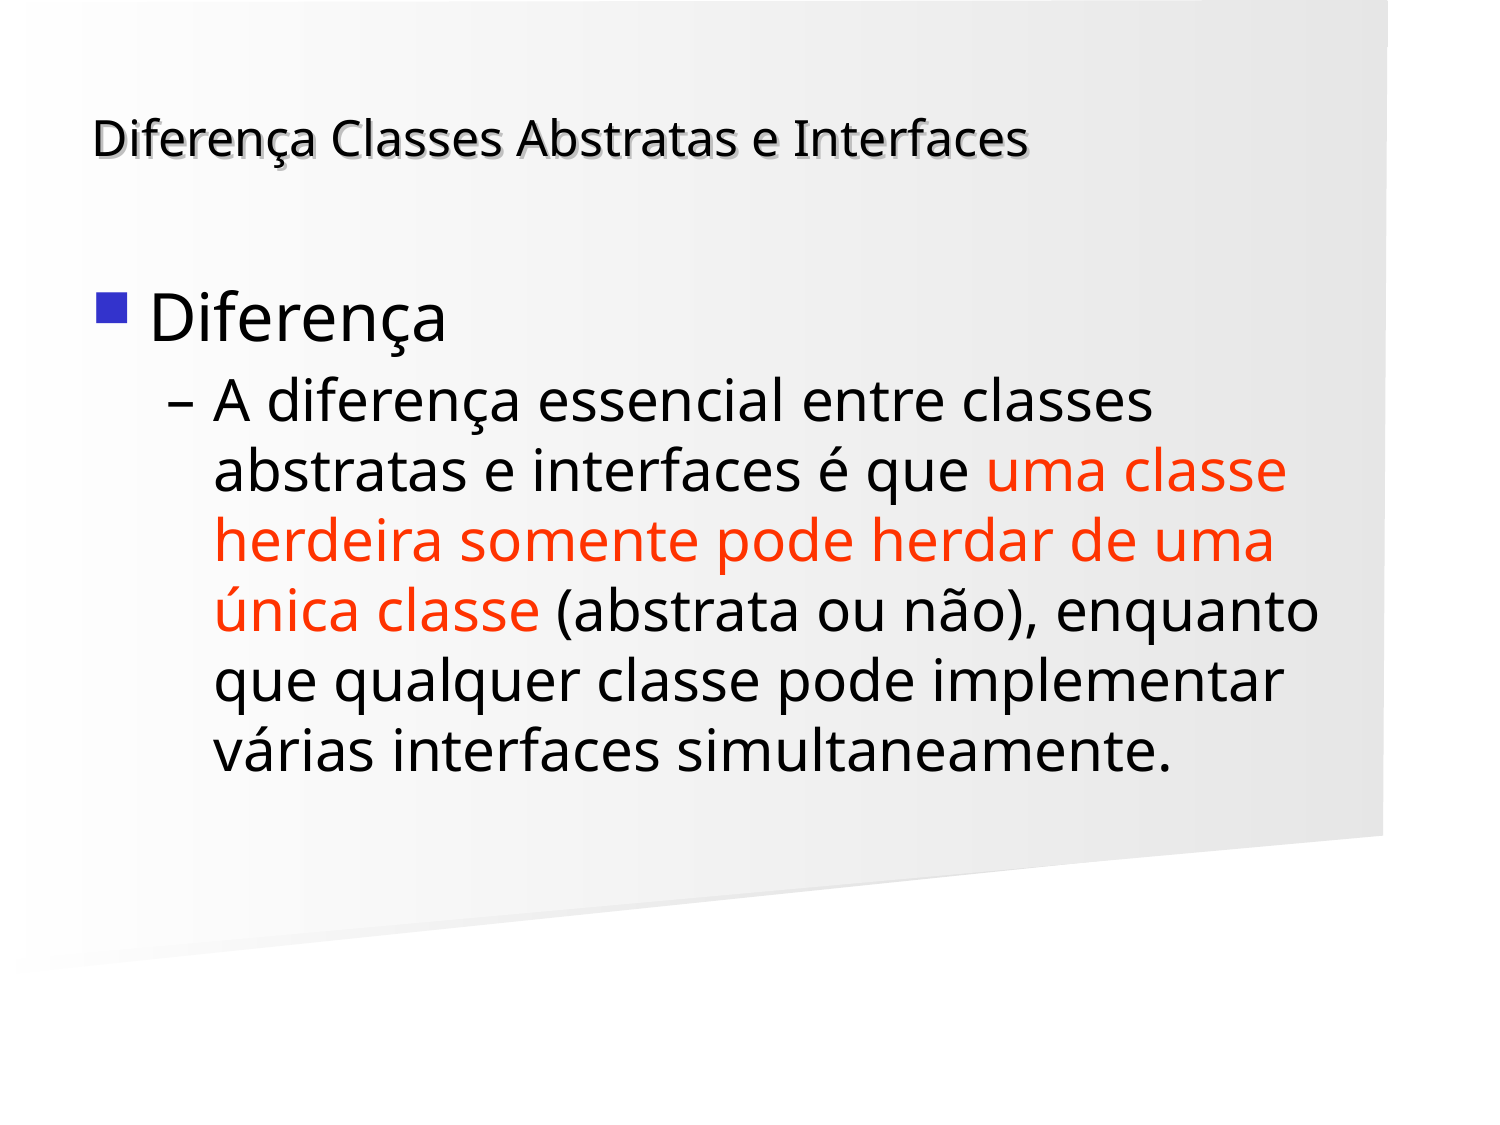

# Diferença Classes Abstratas e Interfaces
Diferença
A diferença essencial entre classes abstratas e interfaces é que uma classe herdeira somente pode herdar de uma única classe (abstrata ou não), enquanto que qualquer classe pode implementar várias interfaces simultaneamente.